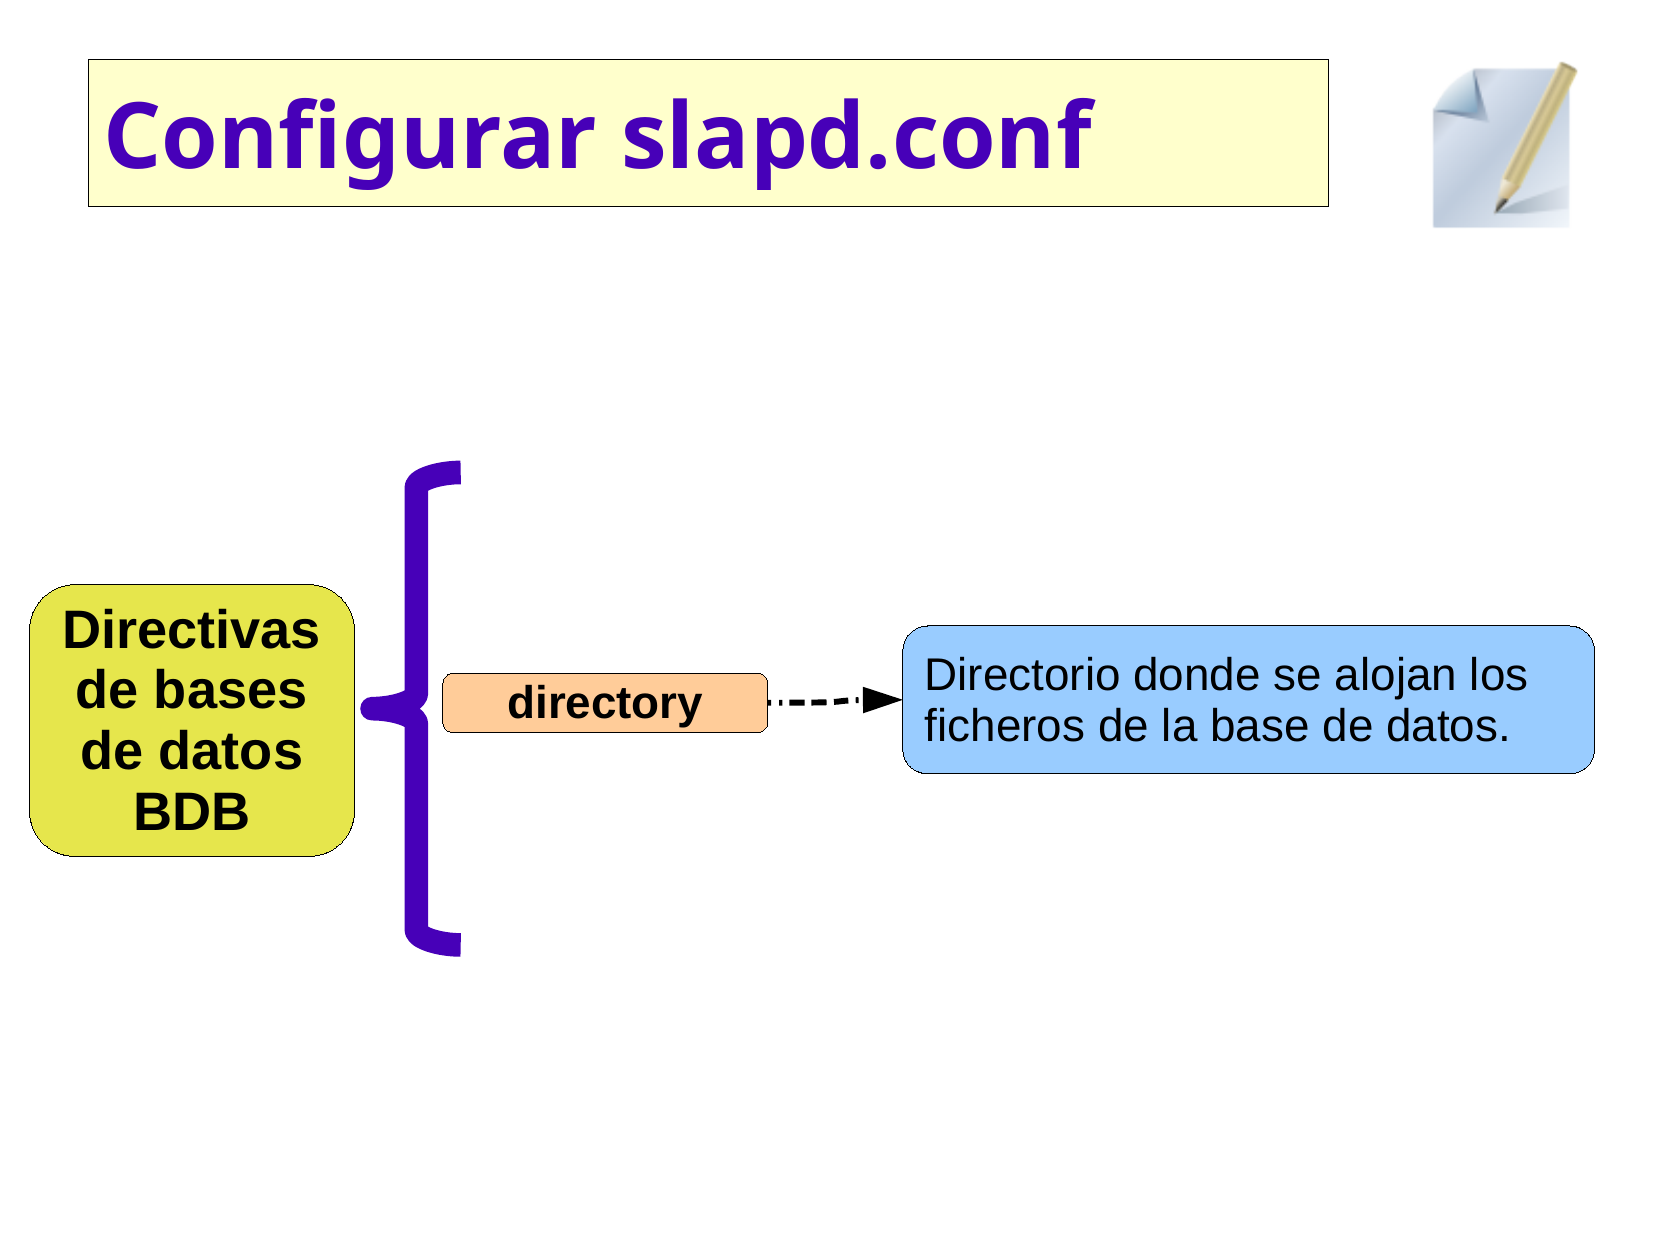

Configurar slapd.conf
Directivas de bases de datos BDB
Directorio donde se alojan los ficheros de la base de datos.
directory